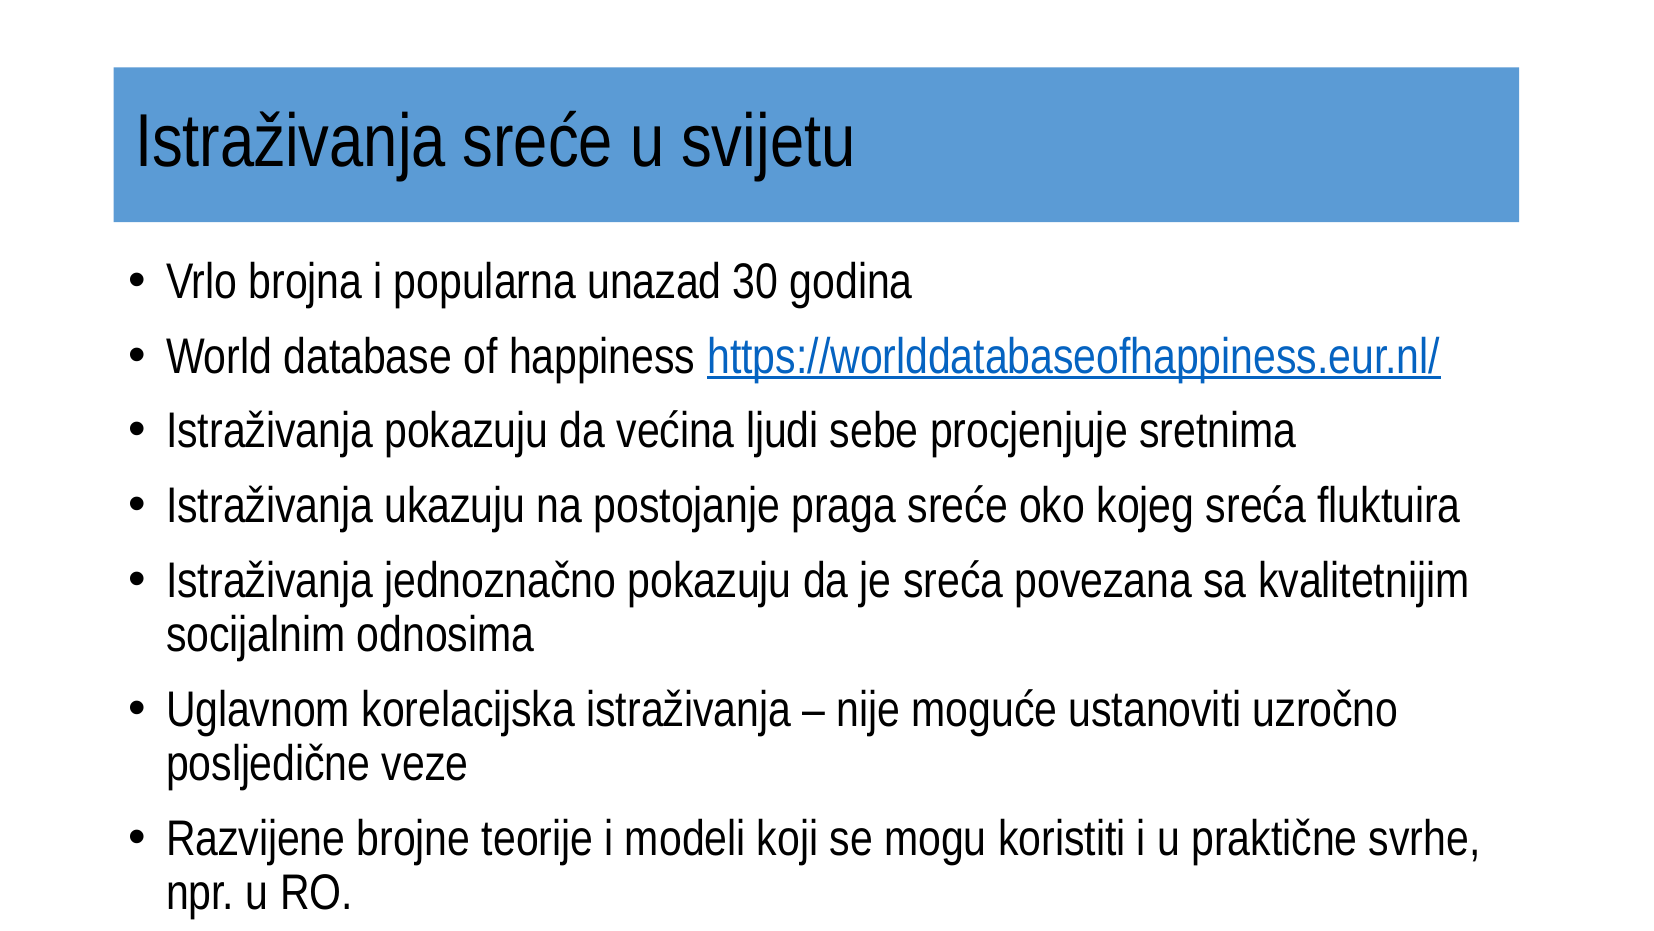

#
 Istraživanja sreće u svijetu
Vrlo brojna i popularna unazad 30 godina
World database of happiness https://worlddatabaseofhappiness.eur.nl/
Istraživanja pokazuju da većina ljudi sebe procjenjuje sretnima
Istraživanja ukazuju na postojanje praga sreće oko kojeg sreća fluktuira
Istraživanja jednoznačno pokazuju da je sreća povezana sa kvalitetnijim socijalnim odnosima
Uglavnom korelacijska istraživanja – nije moguće ustanoviti uzročno posljedične veze
Razvijene brojne teorije i modeli koji se mogu koristiti i u praktične svrhe, npr. u RO.